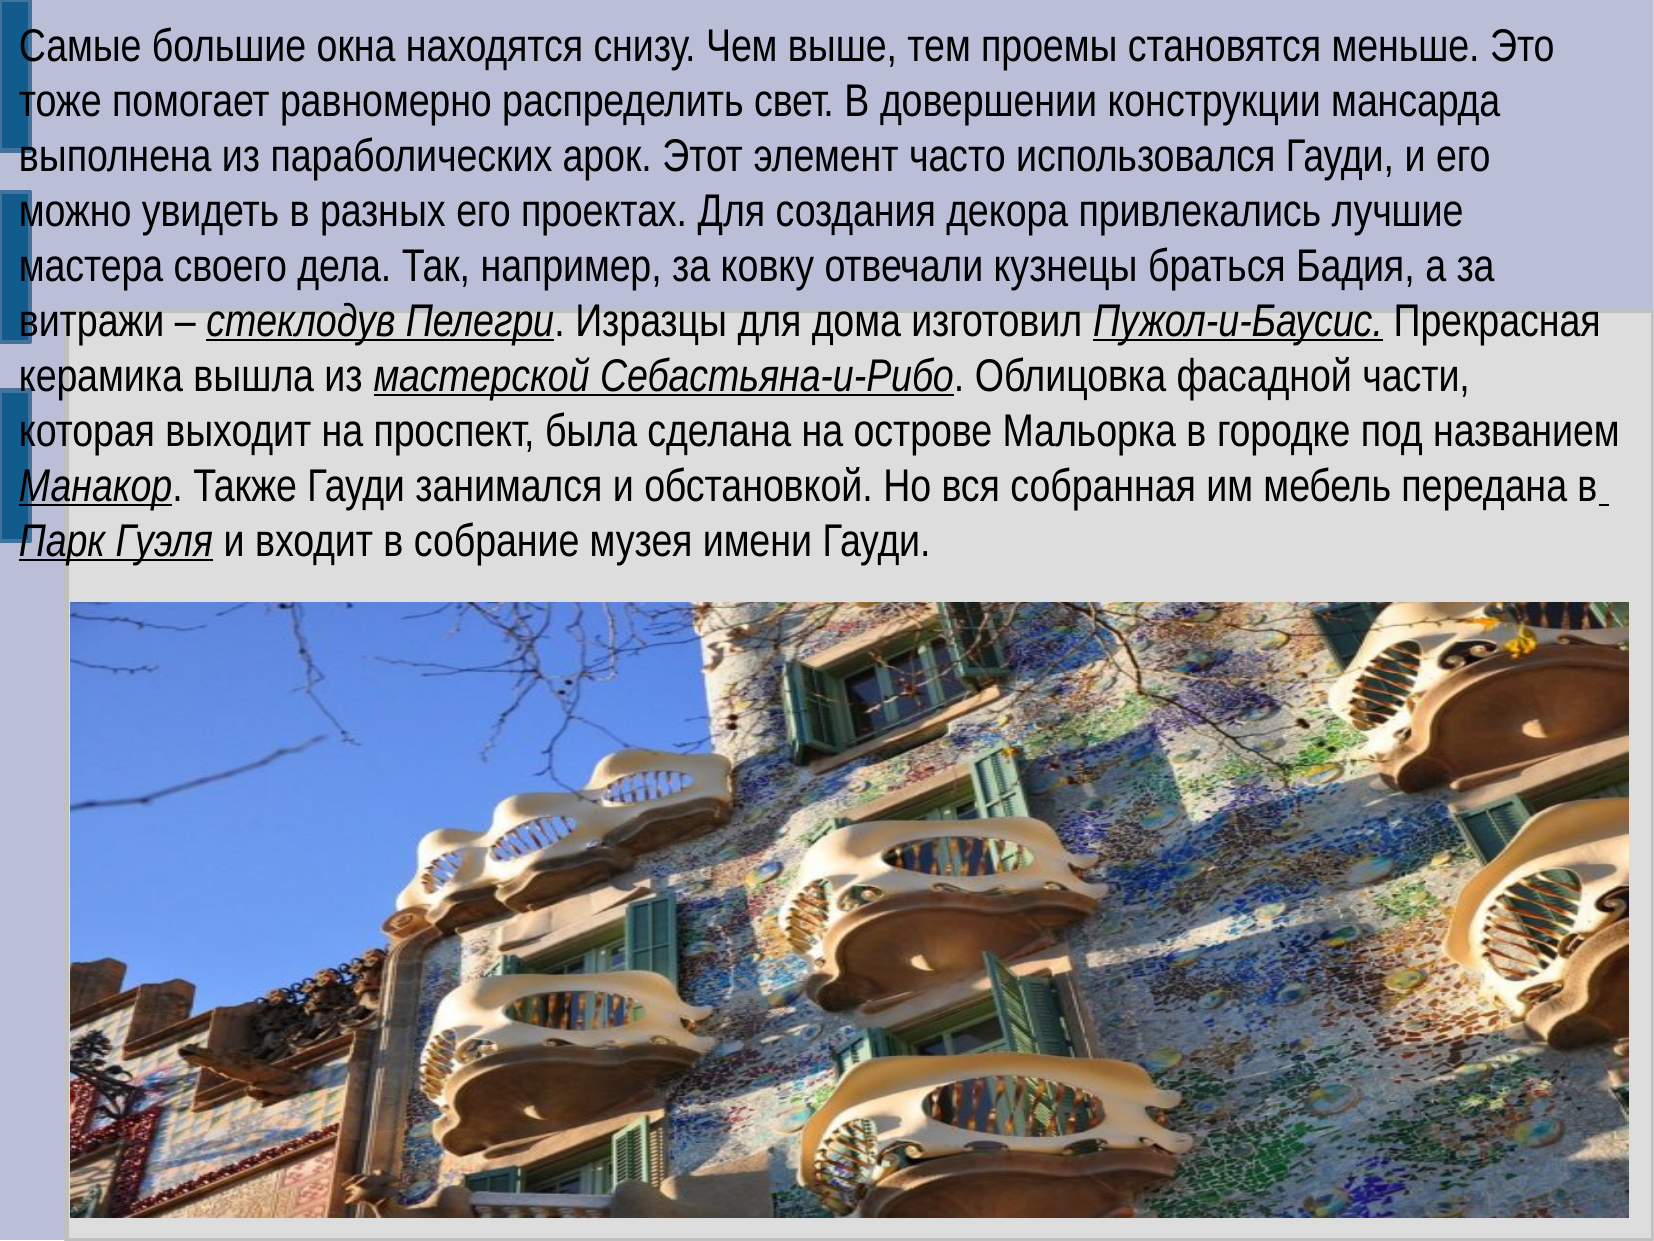

Самые большие окна находятся снизу. Чем выше, тем проемы становятся меньше. Это
тоже помогает равномерно распределить свет. В довершении конструкции мансарда
выполнена из параболических арок. Этот элемент часто использовался Гауди, и его
можно увидеть в разных его проектах. Для создания декора привлекались лучшие
мастера своего дела. Так, например, за ковку отвечали кузнецы браться Бадия, а за
витражи – стеклодув Пелегри. Изразцы для дома изготовил Пужол-и-Баусис. Прекрасная
керамика вышла из мастерской Себастьяна-и-Рибо. Облицовка фасадной части,
которая выходит на проспект, была сделана на острове Мальорка в городке под названием
Манакор. Также Гауди занимался и обстановкой. Но вся собранная им мебель передана в
Парк Гуэля и входит в собрание музея имени Гауди.